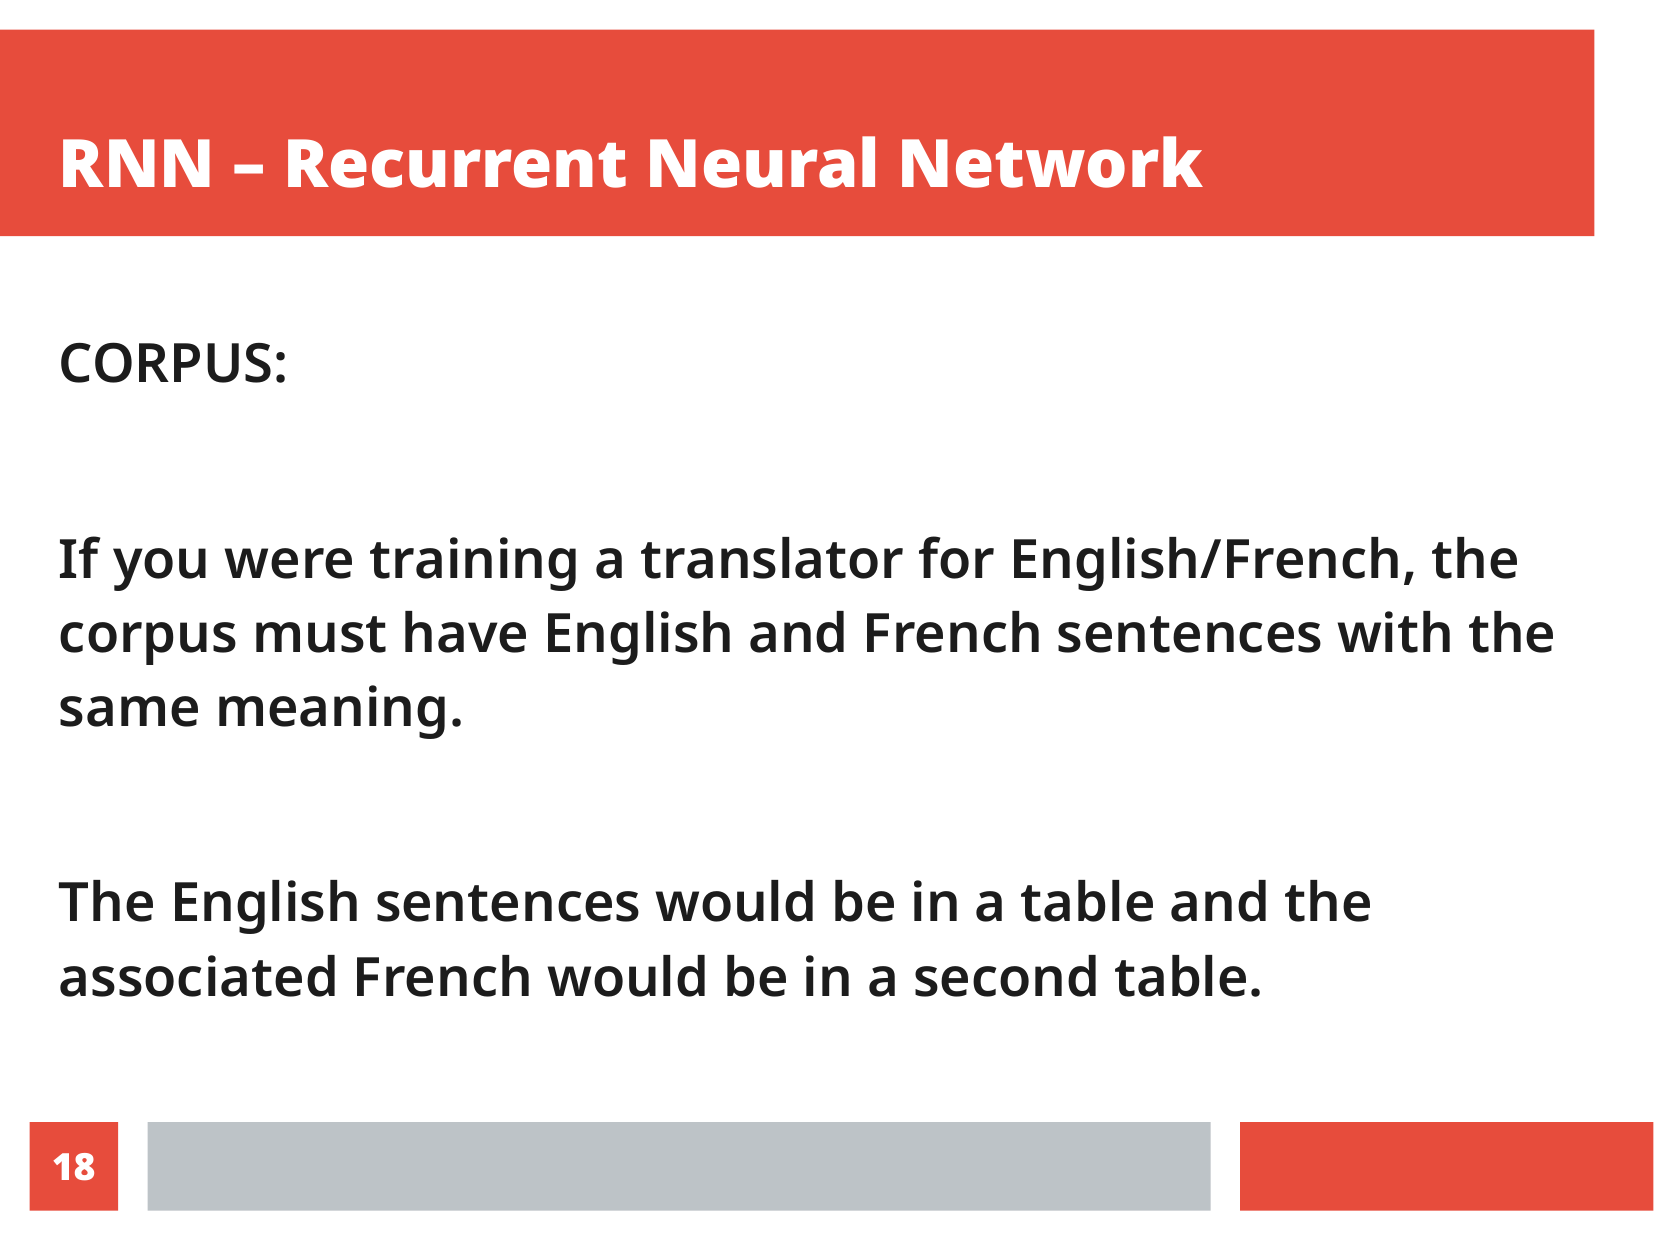

# RNN – Recurrent Neural Network
CORPUS:
If you were training a translator for English/French, the corpus must have English and French sentences with the same meaning.
The English sentences would be in a table and the associated French would be in a second table.
18